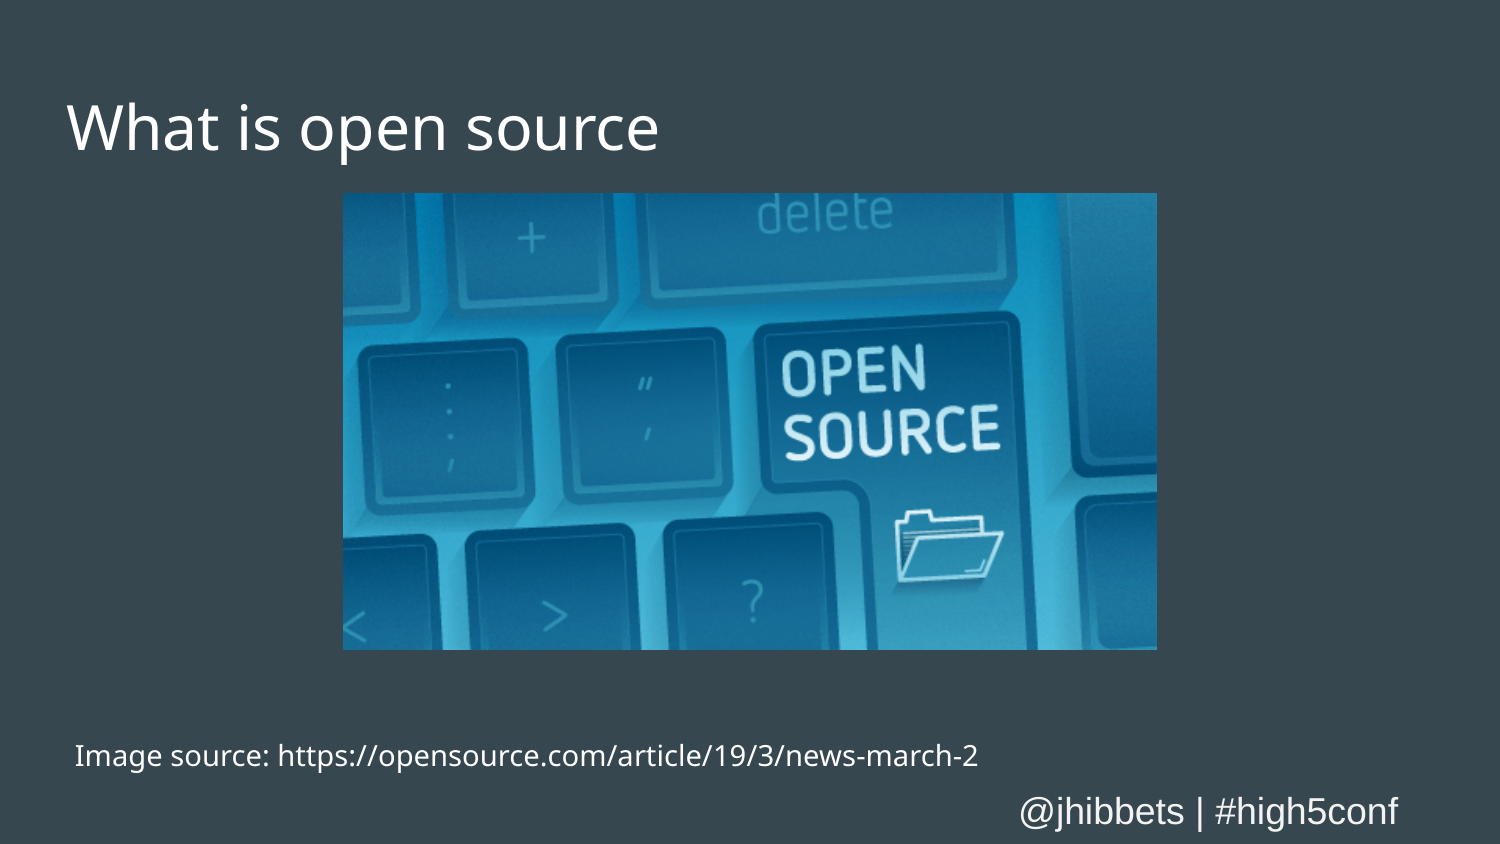

# What is open source
Image source: https://opensource.com/article/19/3/news-march-2